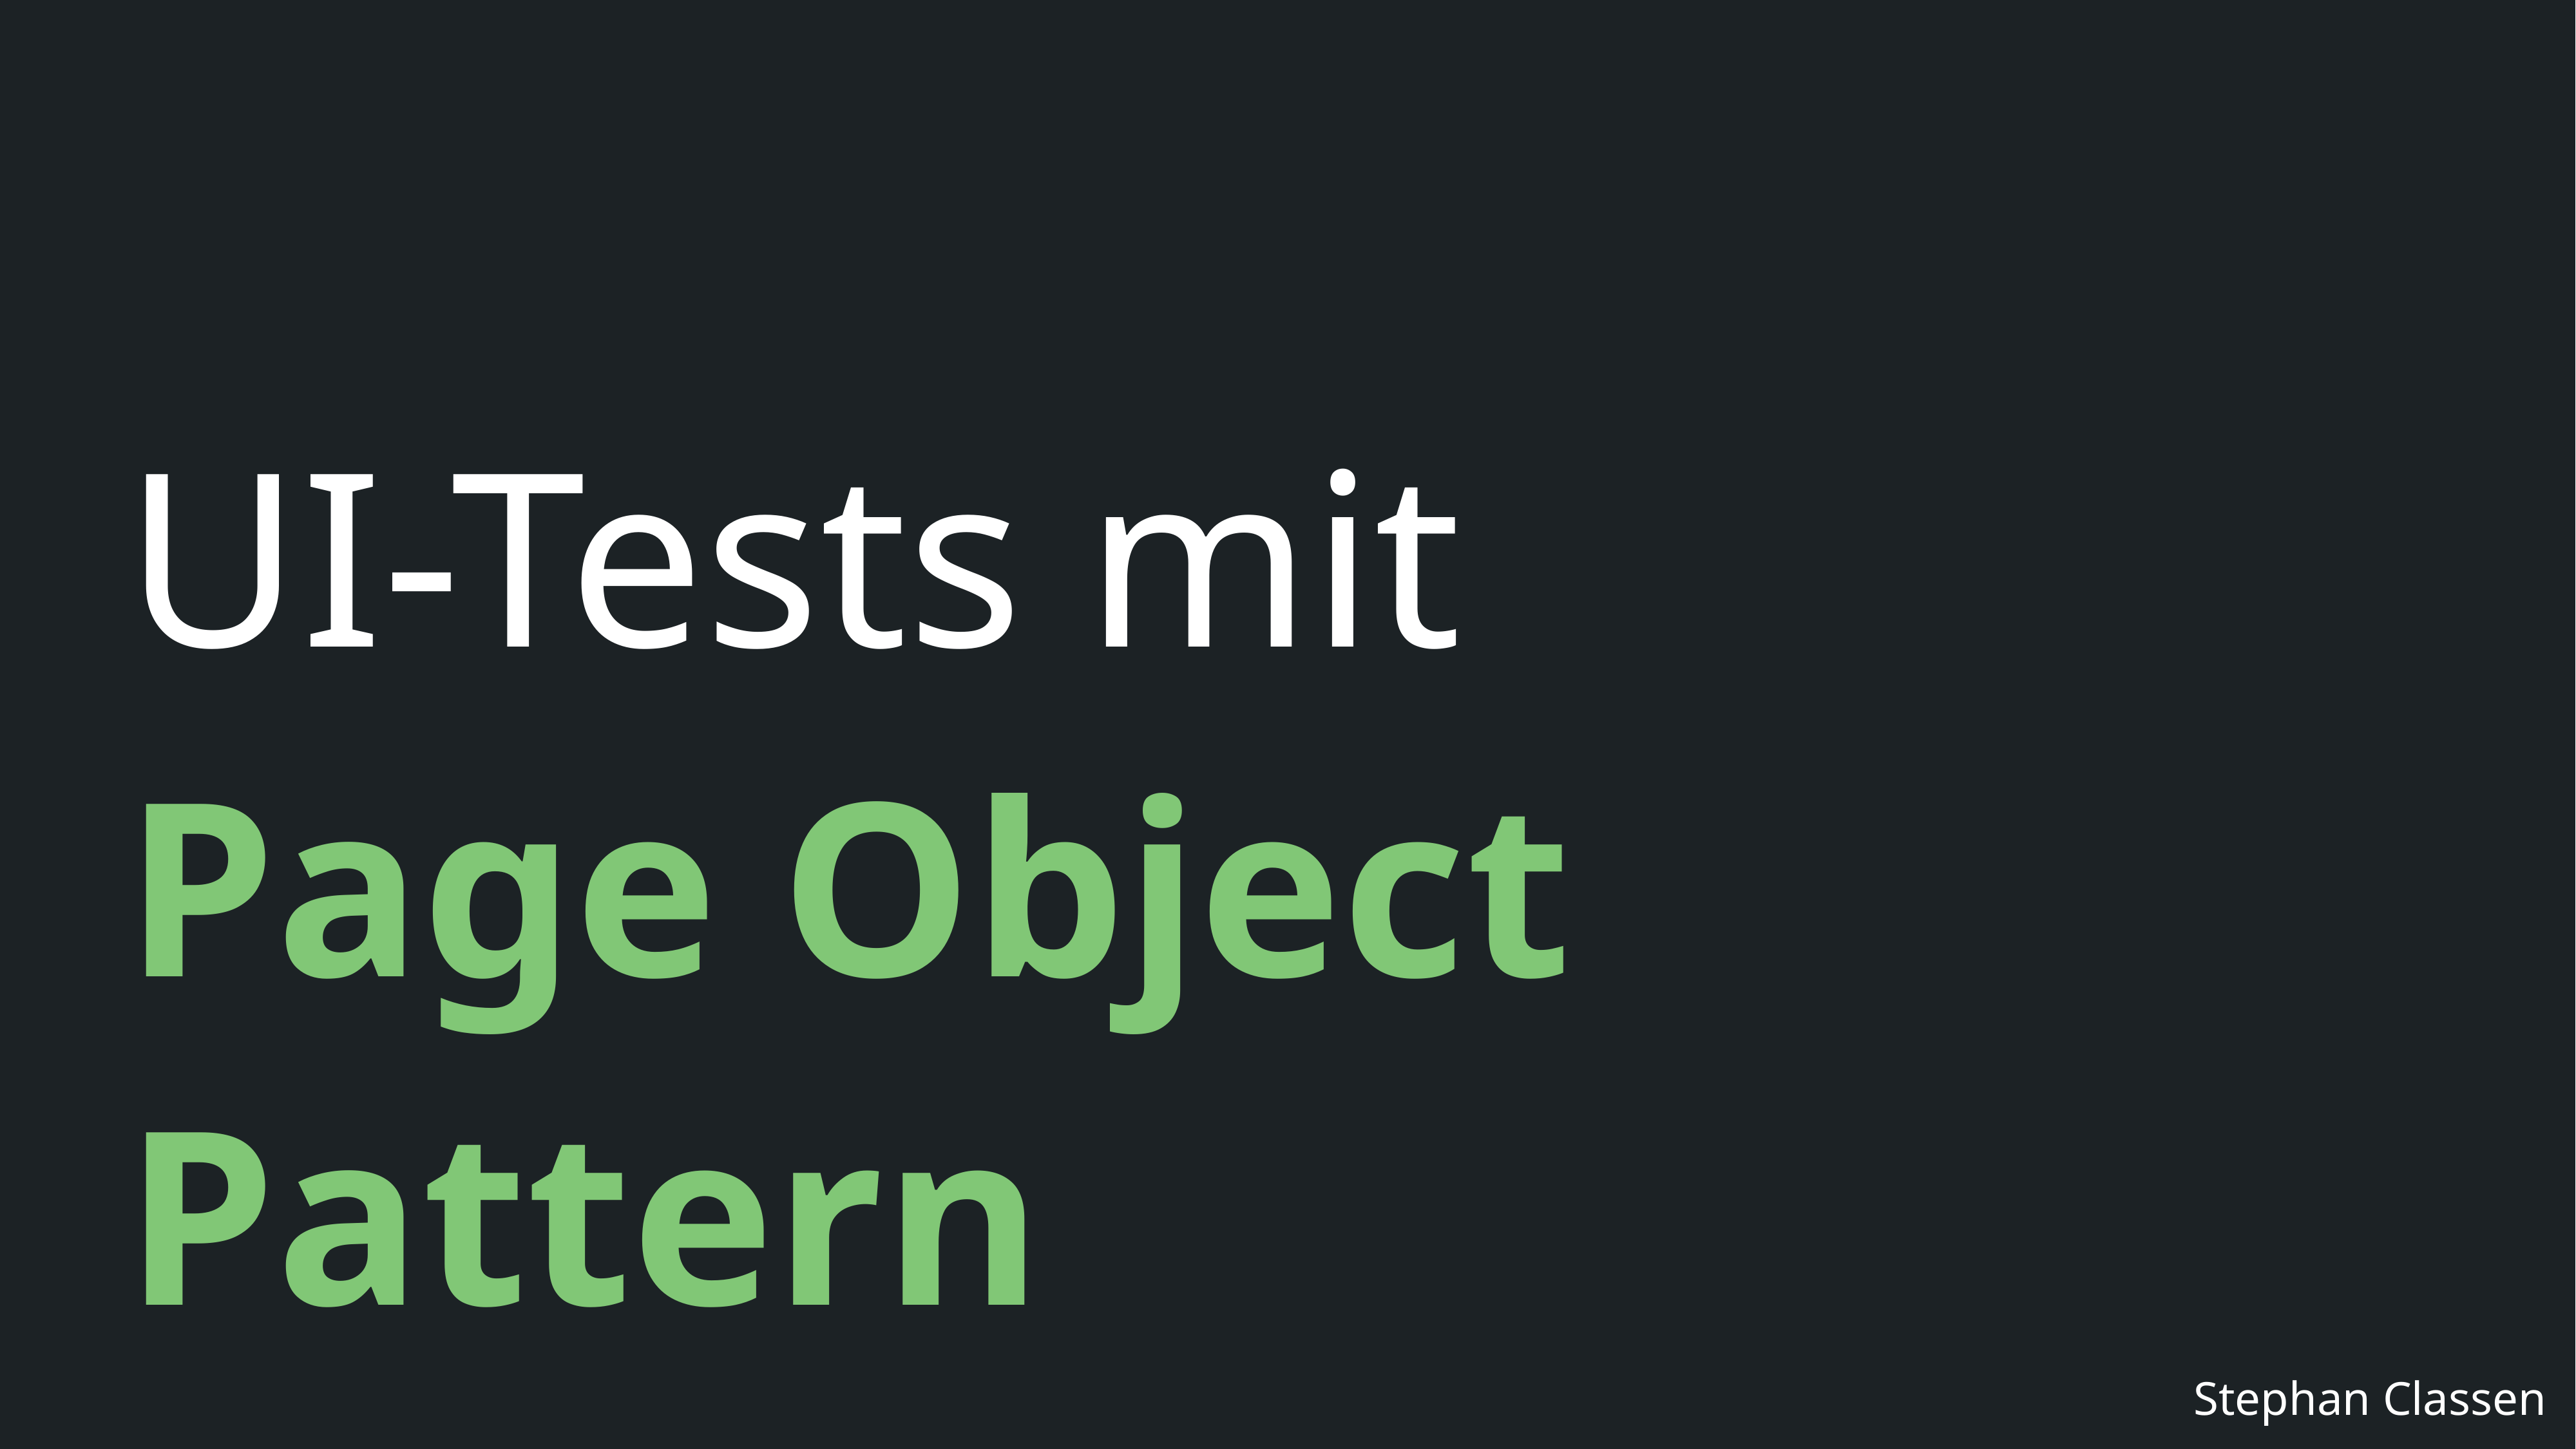

UI-Tests mit
Page Object Pattern
Stephan Classen